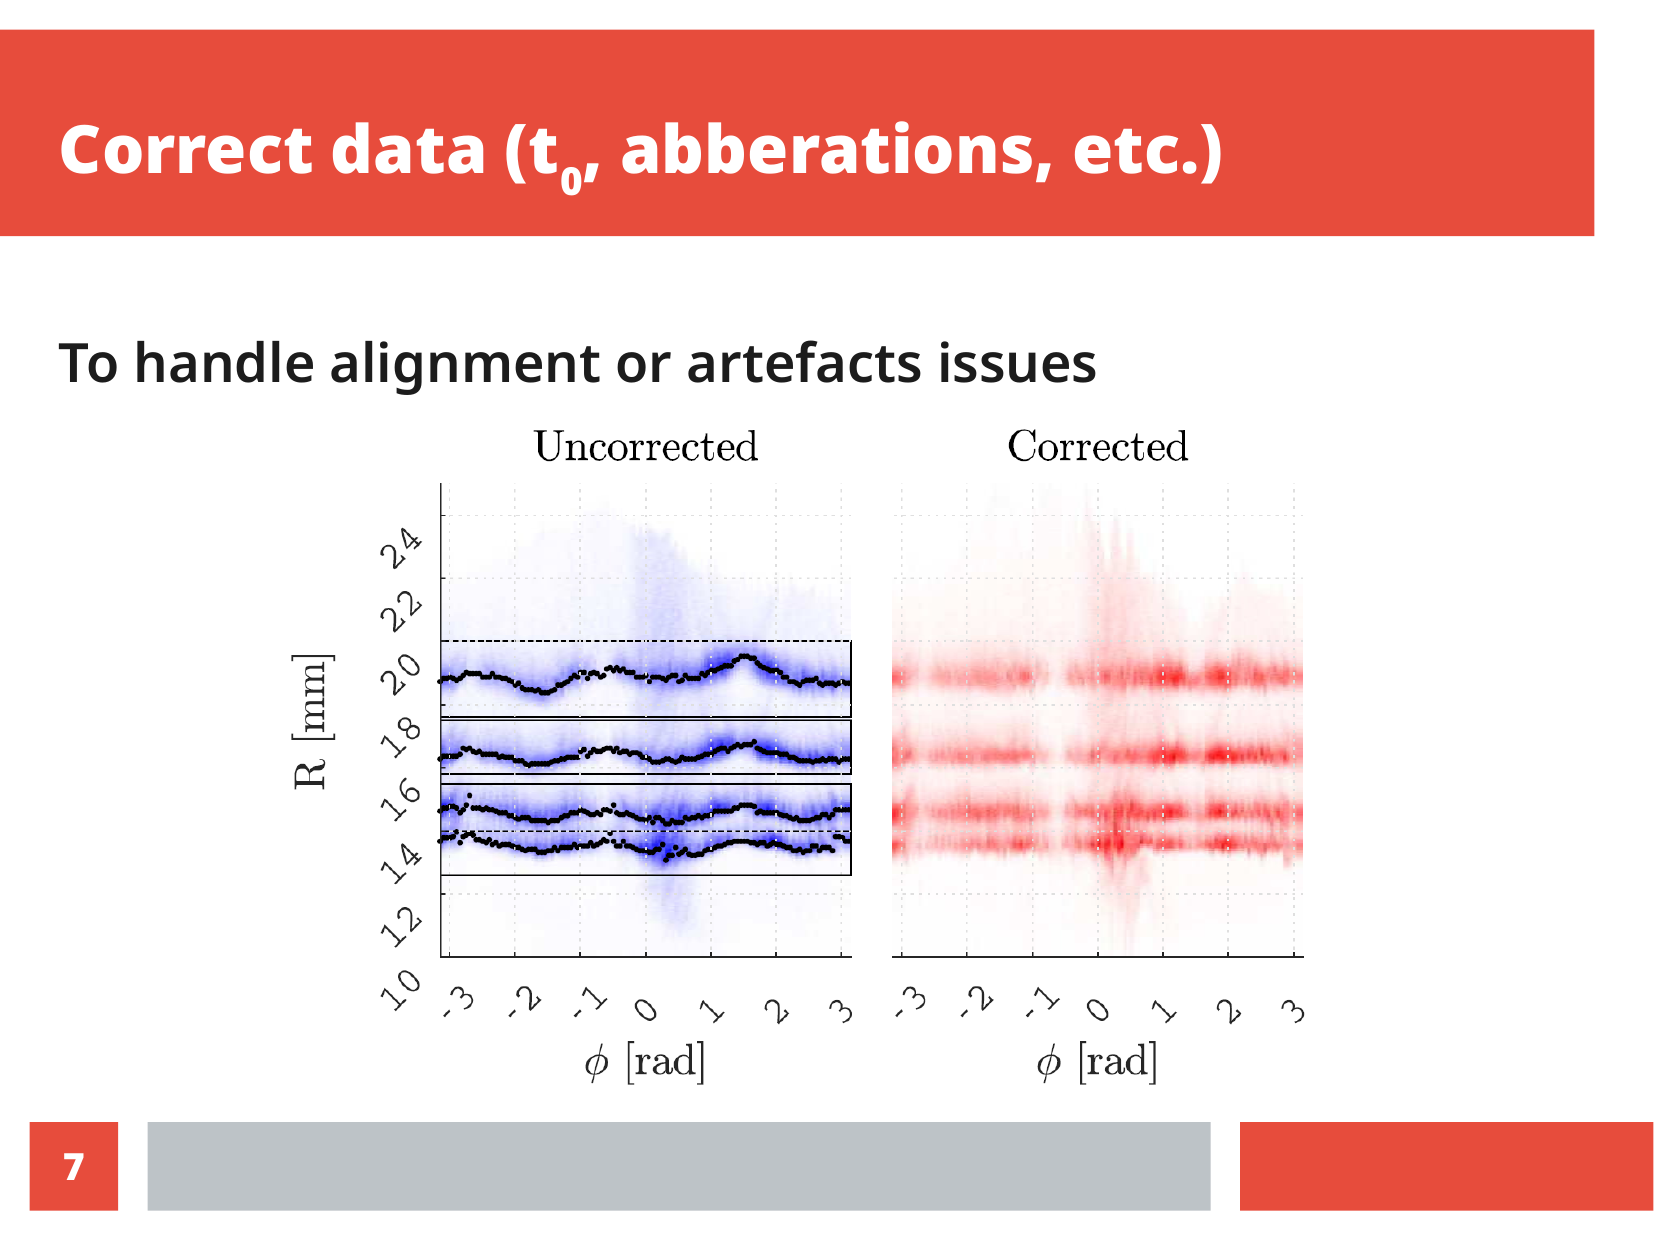

# Correct data (t0, abberations, etc.)
To handle alignment or artefacts issues
7